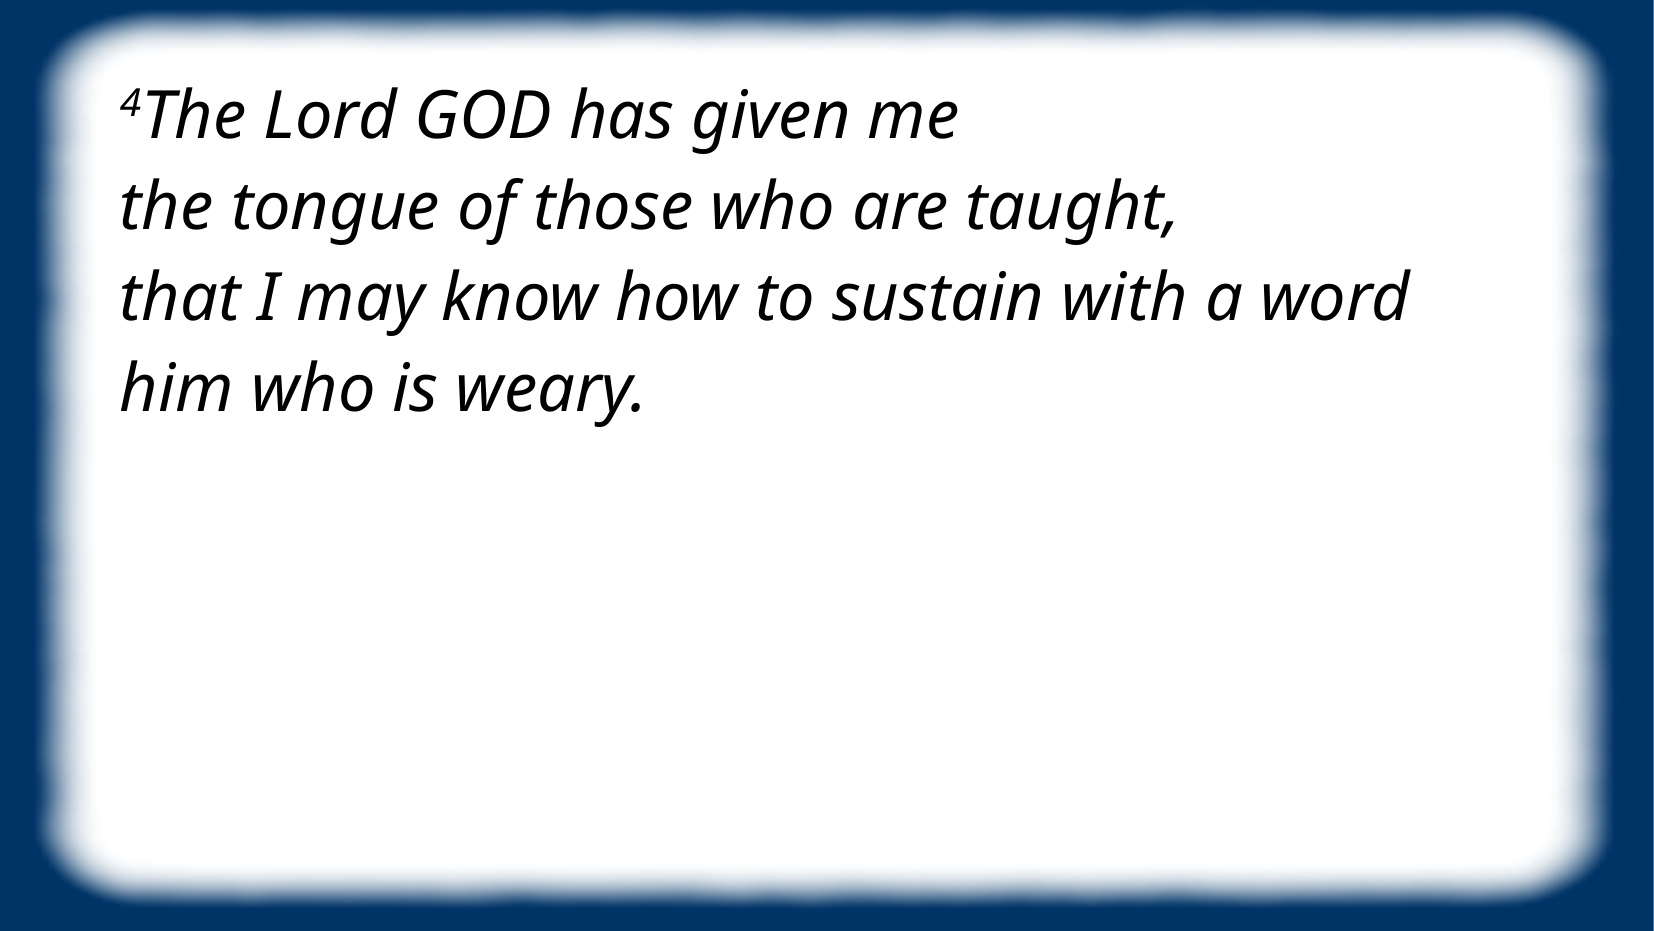

4The Lord GOD has given me
the tongue of those who are taught,
that I may know how to sustain with a word
him who is weary.